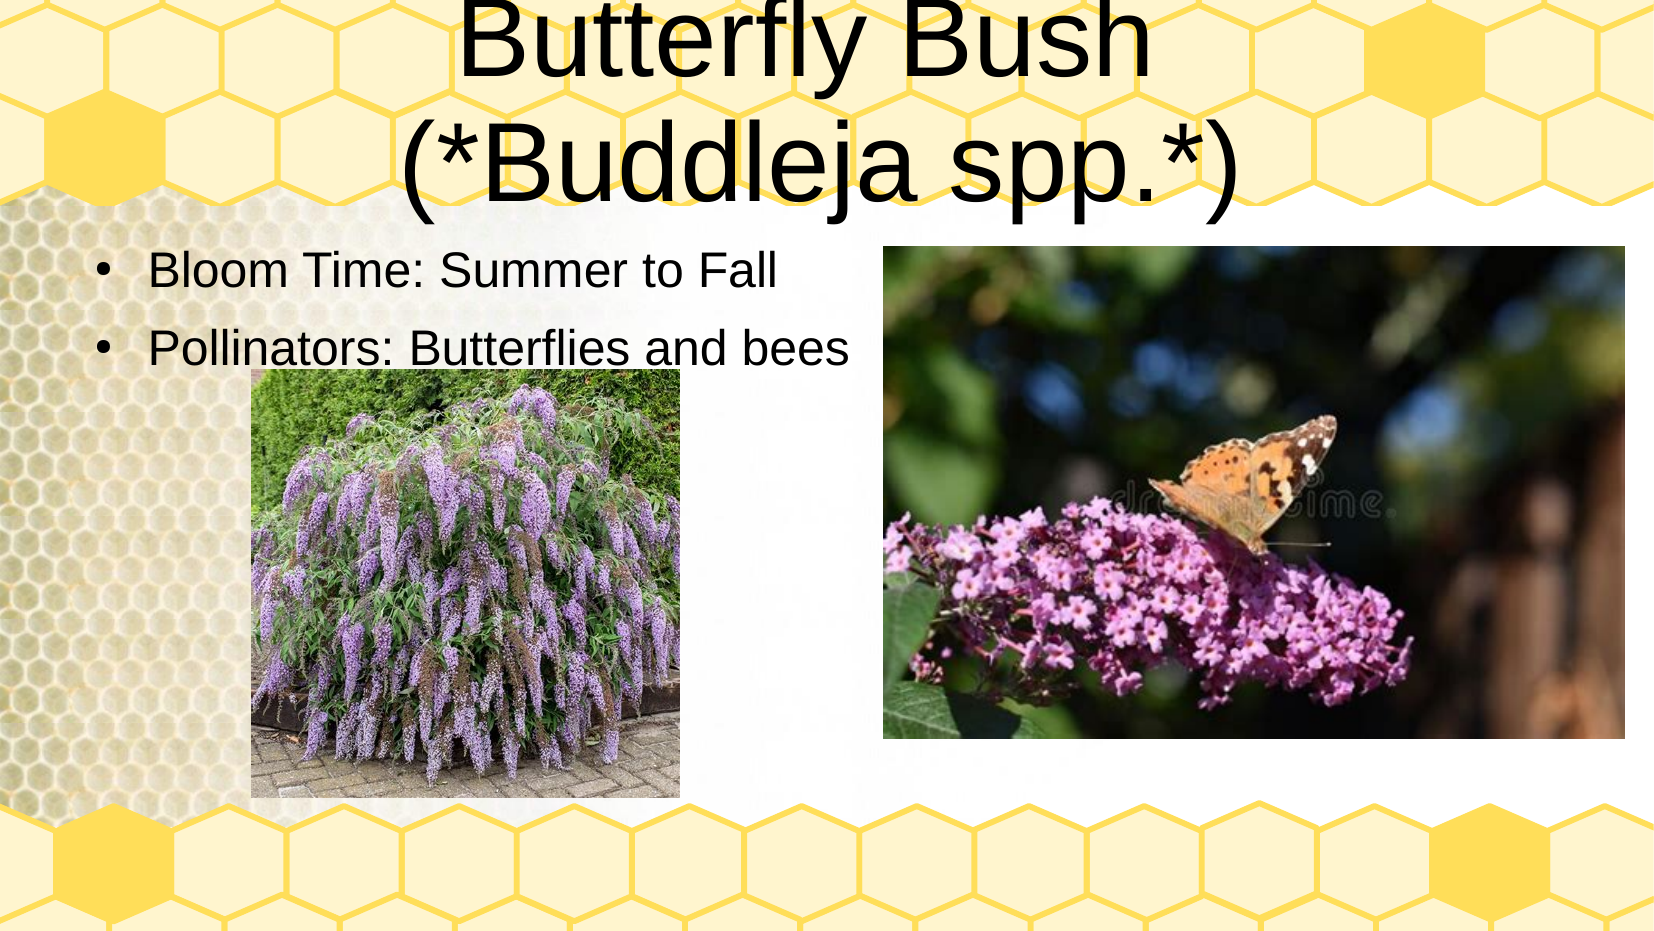

# Butterfly Bush (*Buddleja spp.*)
Bloom Time: Summer to Fall
Pollinators: Butterflies and bees